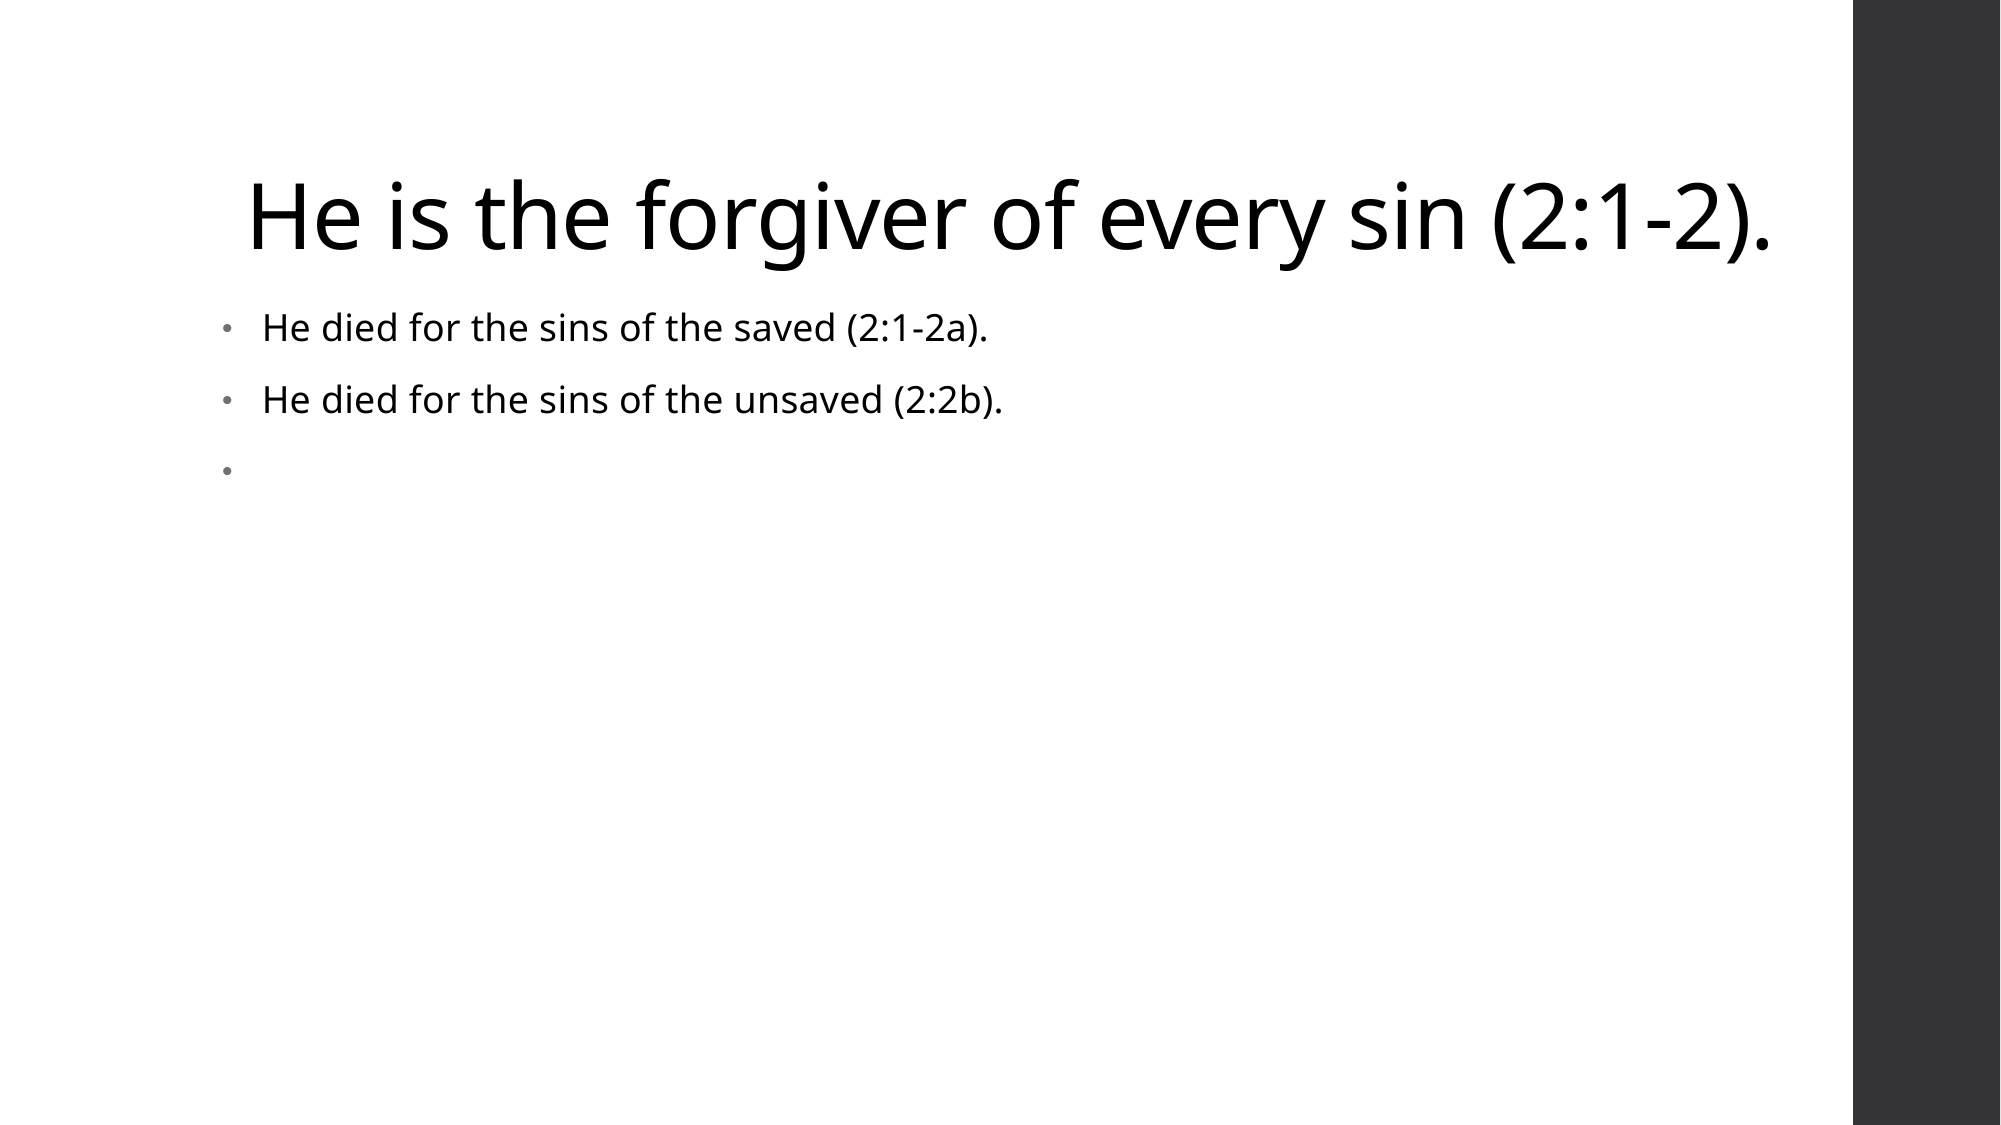

# He is the forgiver of every sin (2:1-2).
 He died for the sins of the saved (2:1-2a).
 He died for the sins of the unsaved (2:2b).